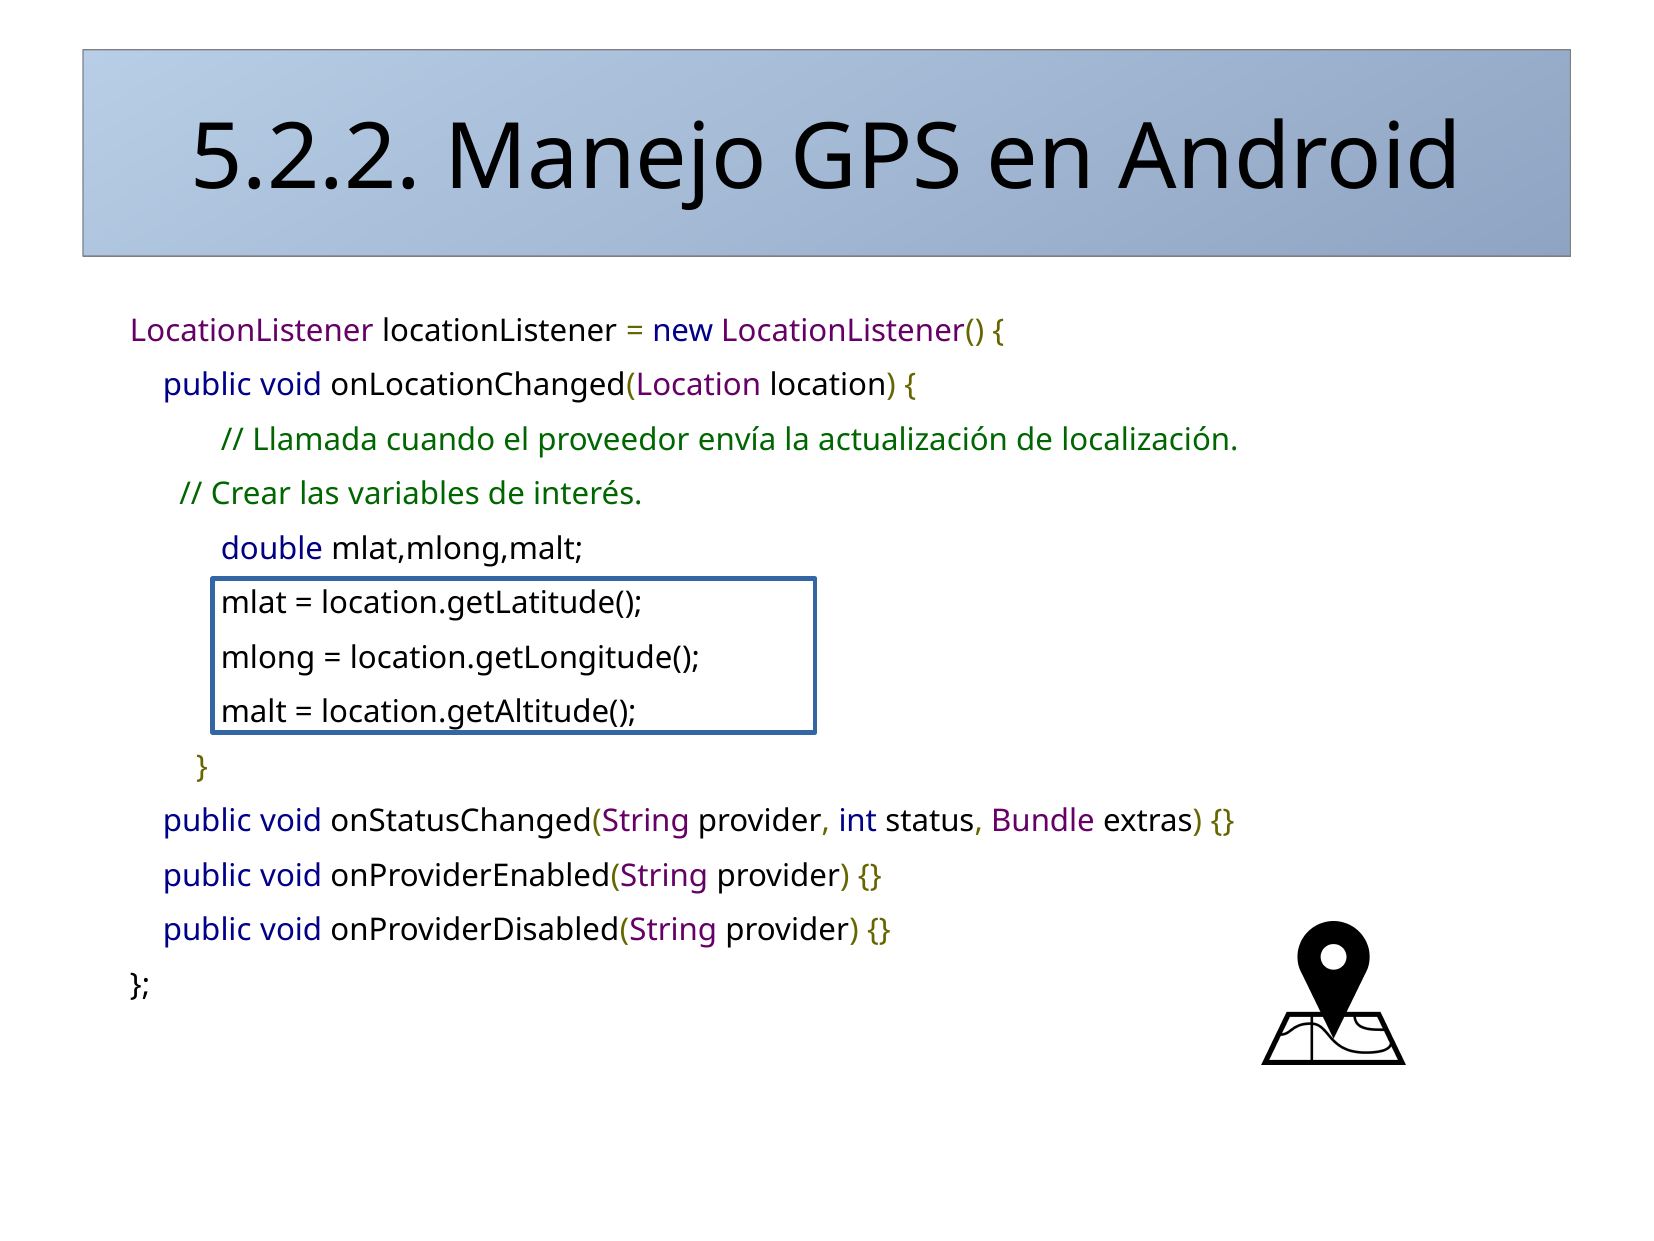

# 5.2.2. Manejo GPS en Android
LocationListener locationListener = new LocationListener() {
 public void onLocationChanged(Location location) {
 // Llamada cuando el proveedor envía la actualización de localización.
 // Crear las variables de interés.
 double mlat,mlong,malt;
 mlat = location.getLatitude();
 mlong = location.getLongitude();
 malt = location.getAltitude();
 }
 public void onStatusChanged(String provider, int status, Bundle extras) {}
 public void onProviderEnabled(String provider) {}
 public void onProviderDisabled(String provider) {}
};